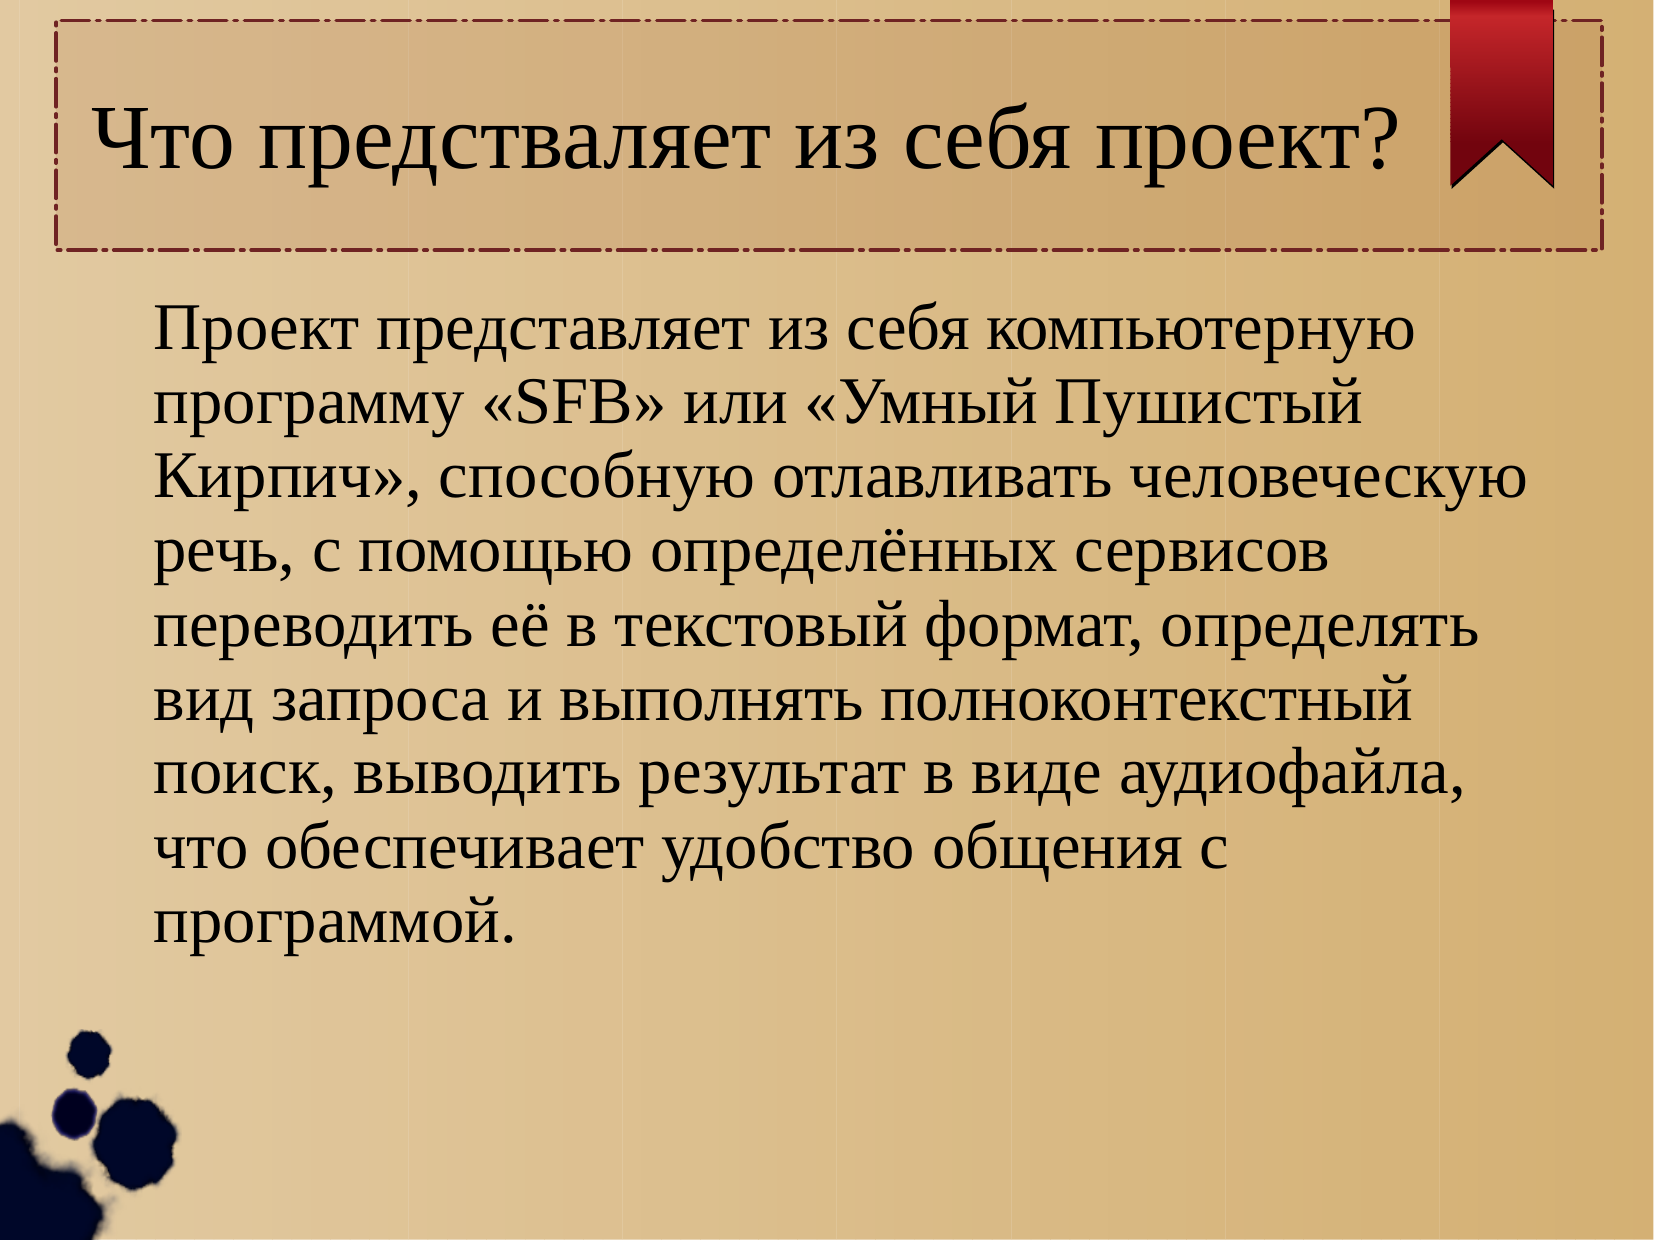

# Что предстваляет из себя проект?
Проект представляет из себя компьютерную программу «SFB» или «Умный Пушистый Кирпич», способную отлавливать человеческую речь, с помощью определённых сервисов переводить её в текстовый формат, определять вид запроса и выполнять полноконтекстный поиск, выводить результат в виде аудиофайла, что обеспечивает удобство общения с программой.